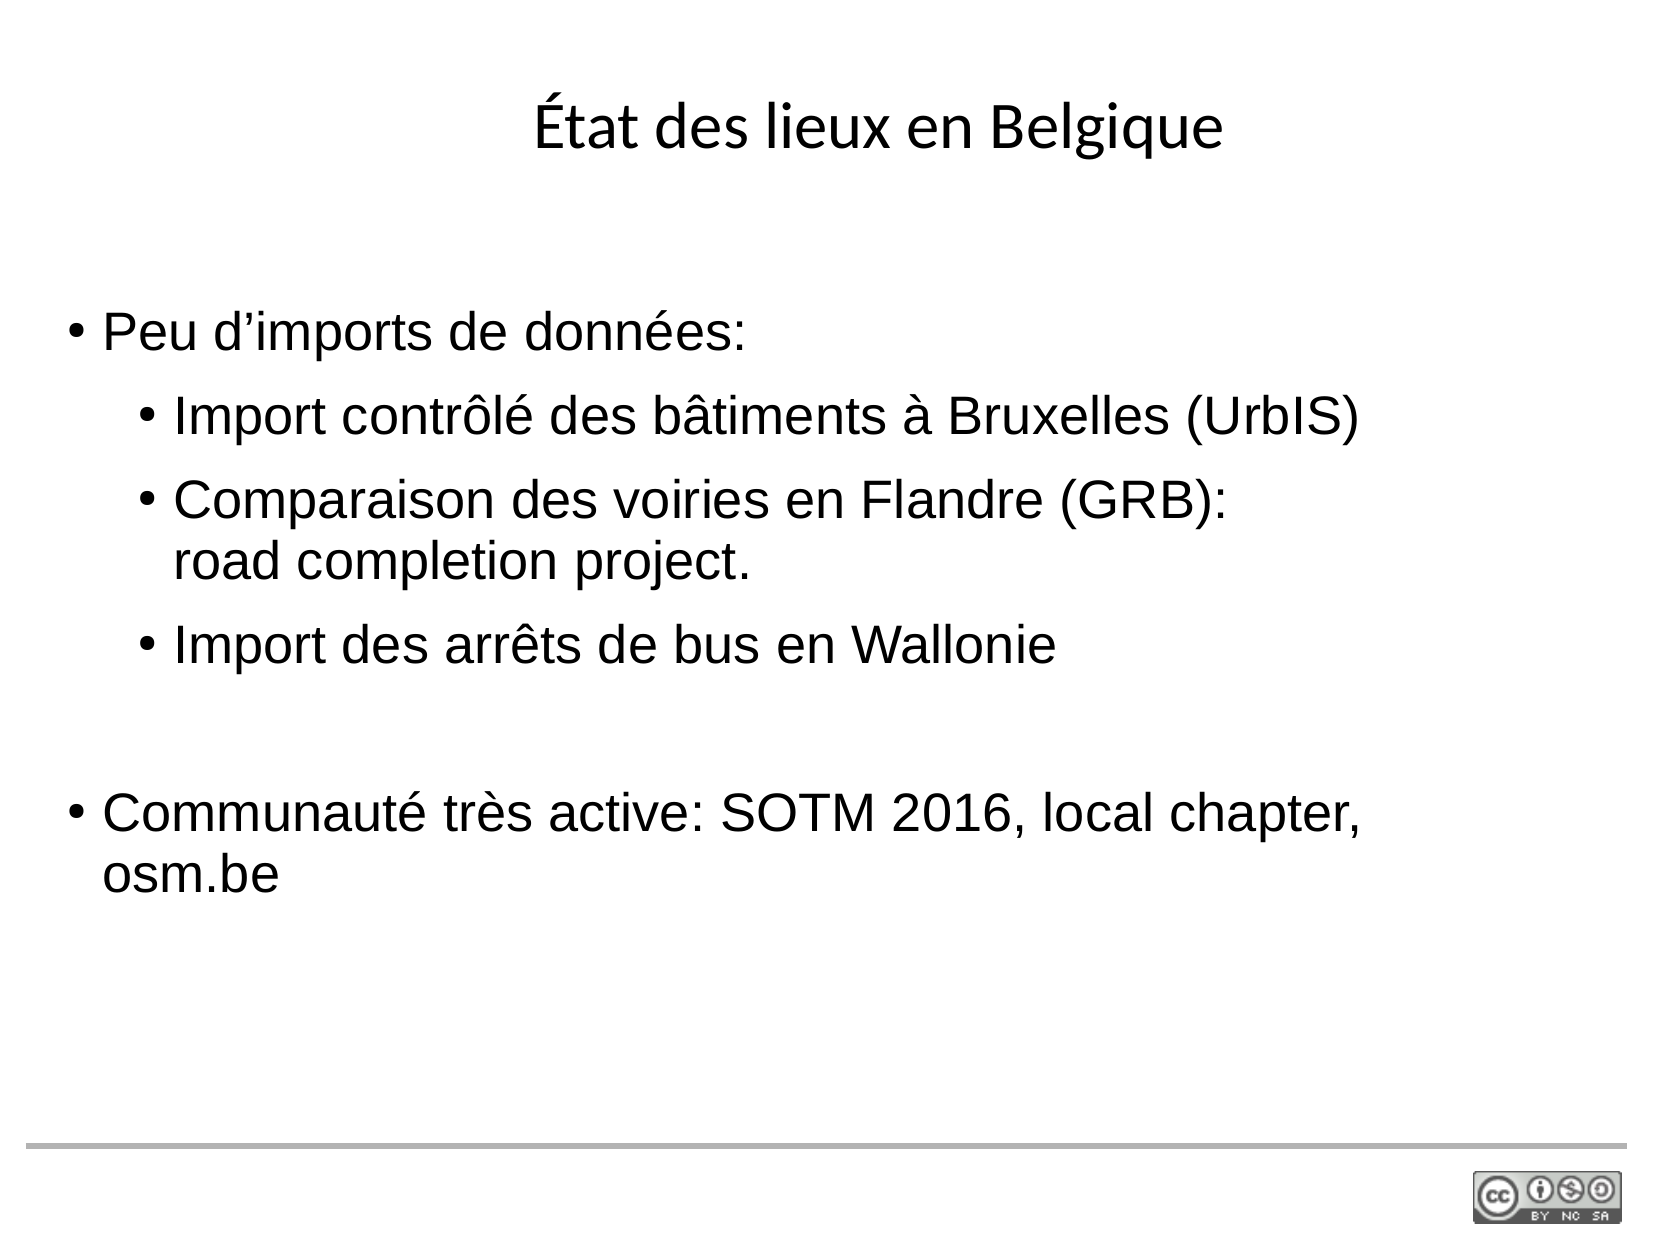

# État des lieux en Belgique
Peu d’imports de données:
Import contrôlé des bâtiments à Bruxelles (UrbIS)
Comparaison des voiries en Flandre (GRB): road completion project.
Import des arrêts de bus en Wallonie
Communauté très active: SOTM 2016, local chapter, osm.be